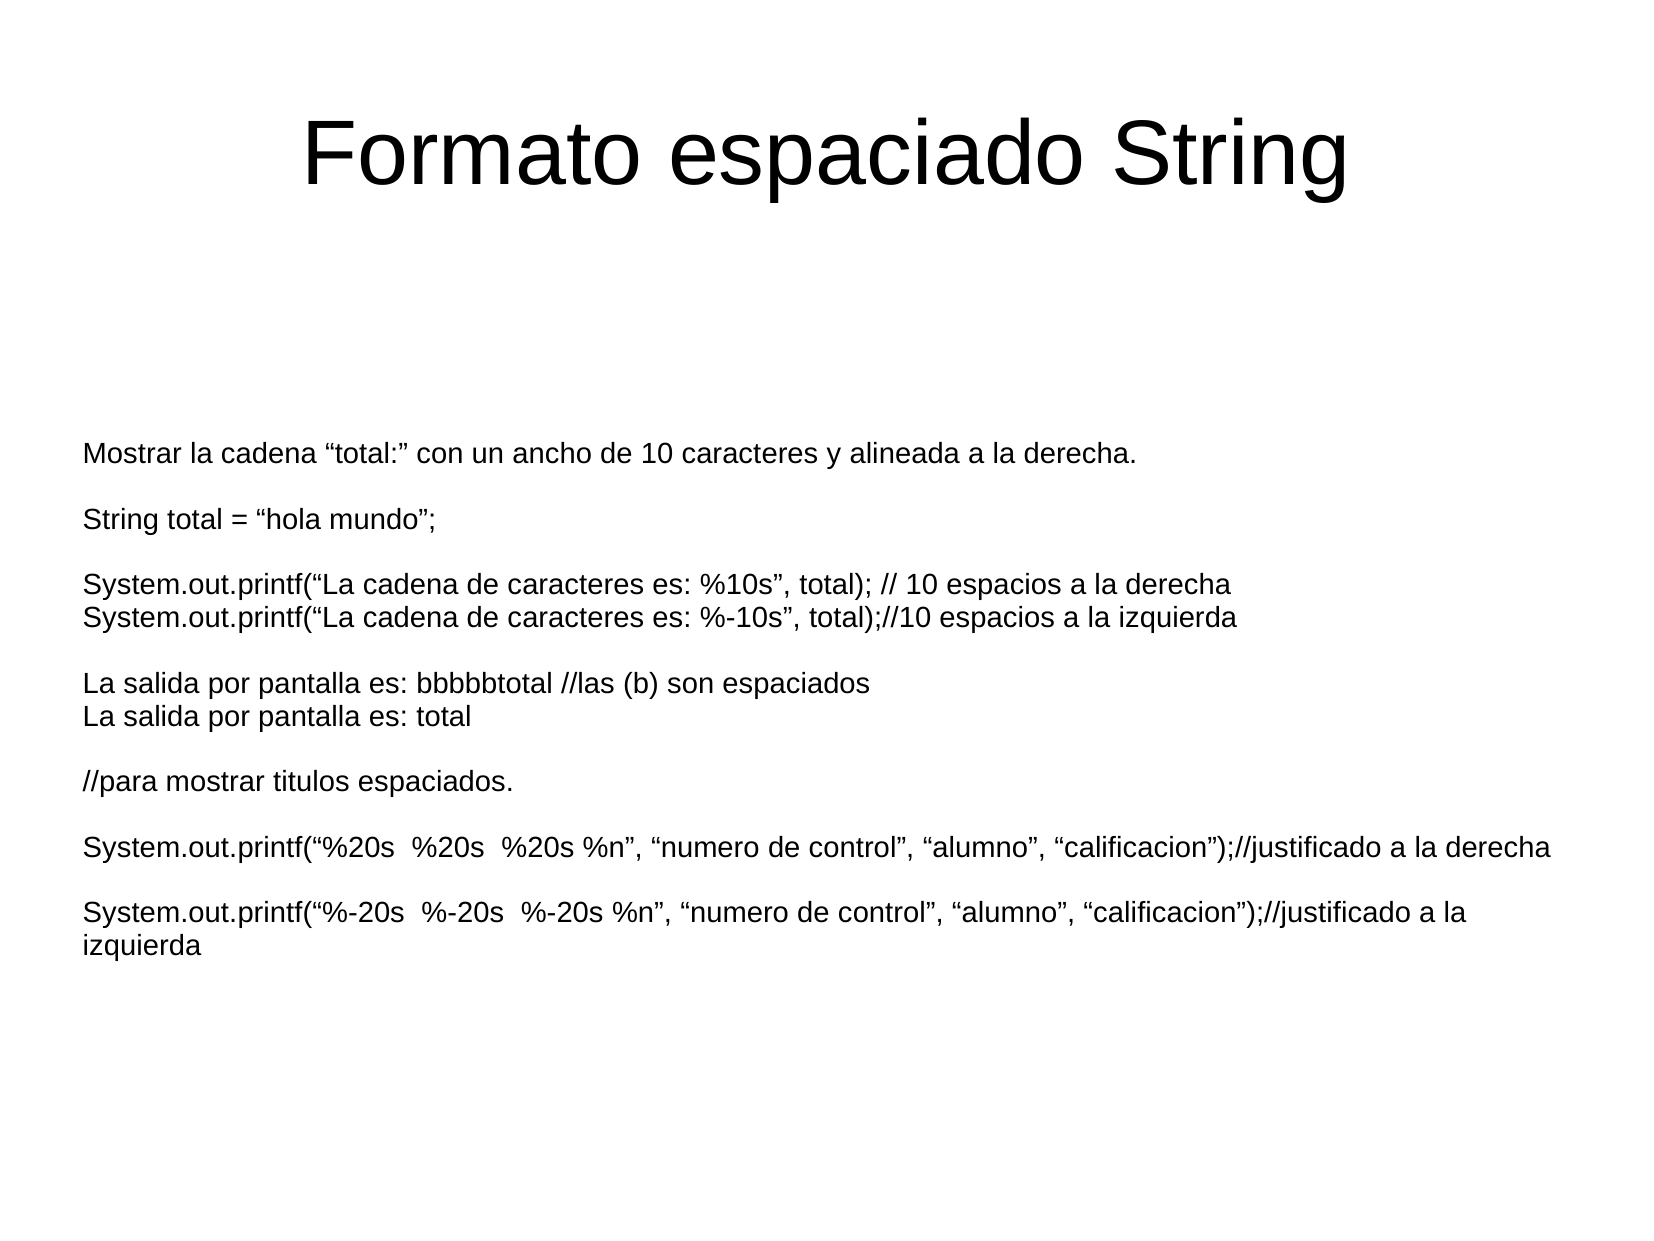

# Formato espaciado String
Mostrar la cadena “total:” con un ancho de 10 caracteres y alineada a la derecha.
String total = “hola mundo”;
System.out.printf(“La cadena de caracteres es: %10s”, total); // 10 espacios a la derecha
System.out.printf(“La cadena de caracteres es: %-10s”, total);//10 espacios a la izquierda
La salida por pantalla es: bbbbbtotal //las (b) son espaciados
La salida por pantalla es: total
//para mostrar titulos espaciados.
System.out.printf(“%20s %20s %20s %n”, “numero de control”, “alumno”, “calificacion”);//justificado a la derecha
System.out.printf(“%-20s %-20s %-20s %n”, “numero de control”, “alumno”, “calificacion”);//justificado a la izquierda